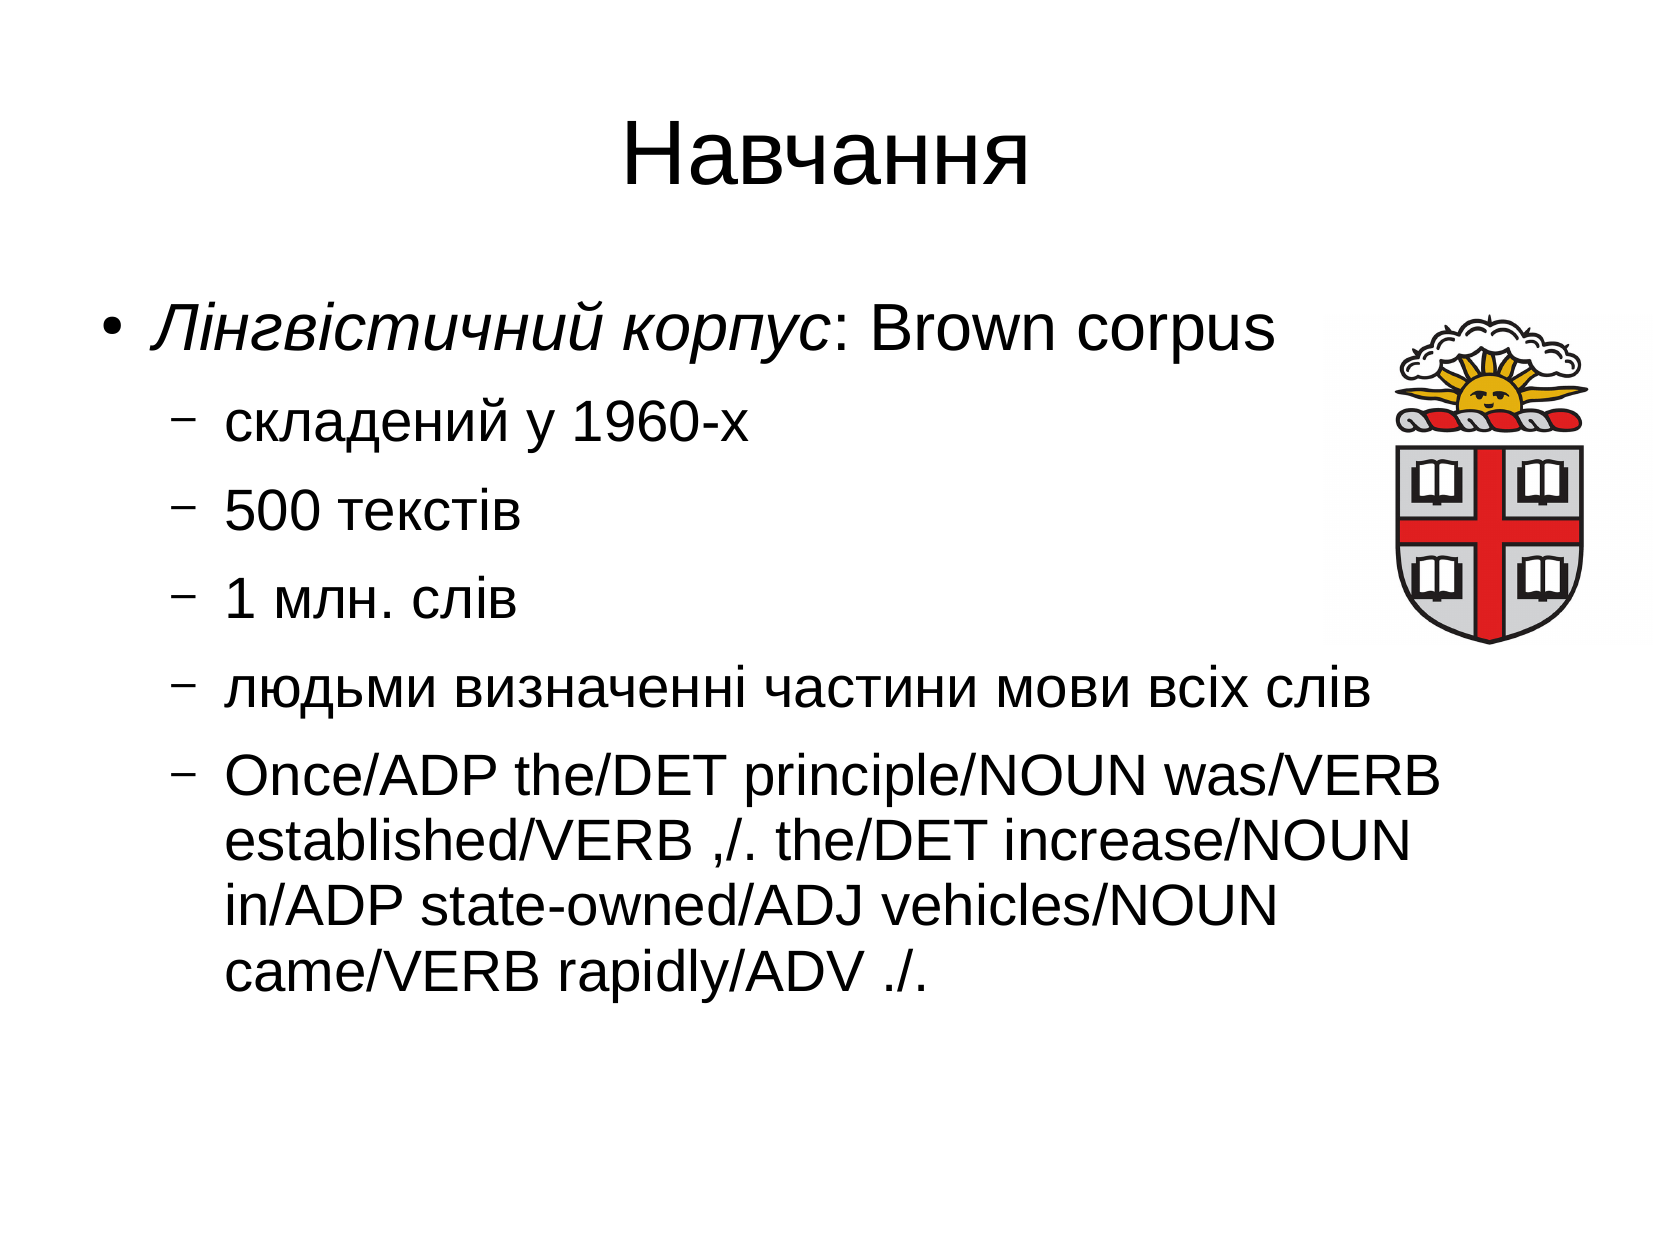

# Навчання
Лінгвістичний корпус: Brown corpus
складений у 1960-x
500 текстів
1 млн. слів
людьми визначенні частини мови всіх слів
Once/ADP the/DET principle/NOUN was/VERB established/VERB ,/. the/DET increase/NOUN in/ADP state-owned/ADJ vehicles/NOUN came/VERB rapidly/ADV ./.